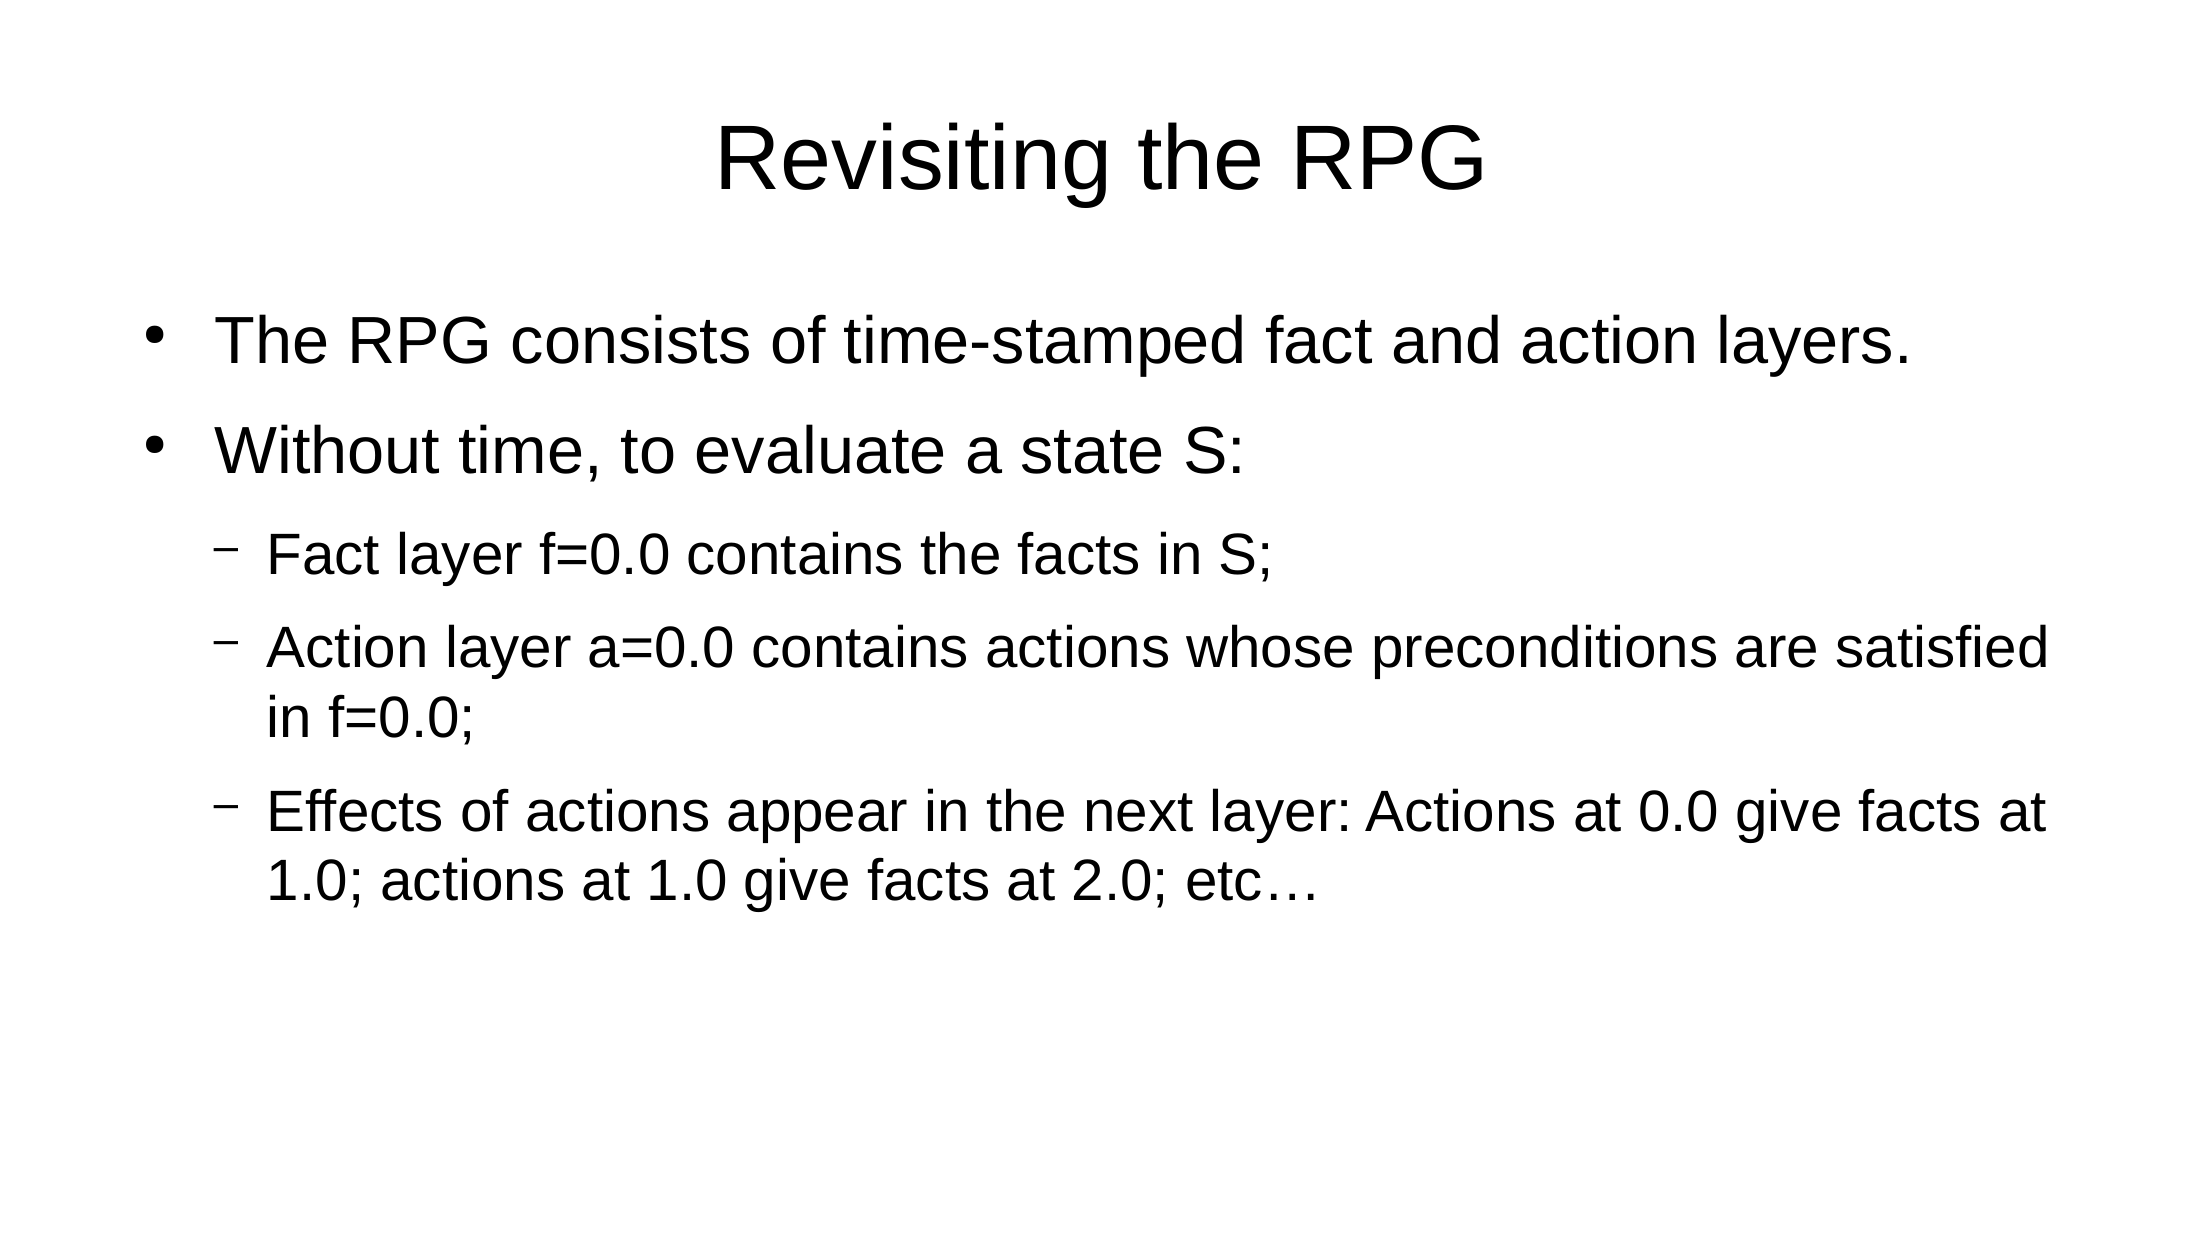

# Revisiting the RPG
 The RPG consists of time-stamped fact and action layers.
 Without time, to evaluate a state S:
Fact layer f=0.0 contains the facts in S;
Action layer a=0.0 contains actions whose preconditions are satisfied in f=0.0;
Effects of actions appear in the next layer: Actions at 0.0 give facts at 1.0; actions at 1.0 give facts at 2.0; etc…